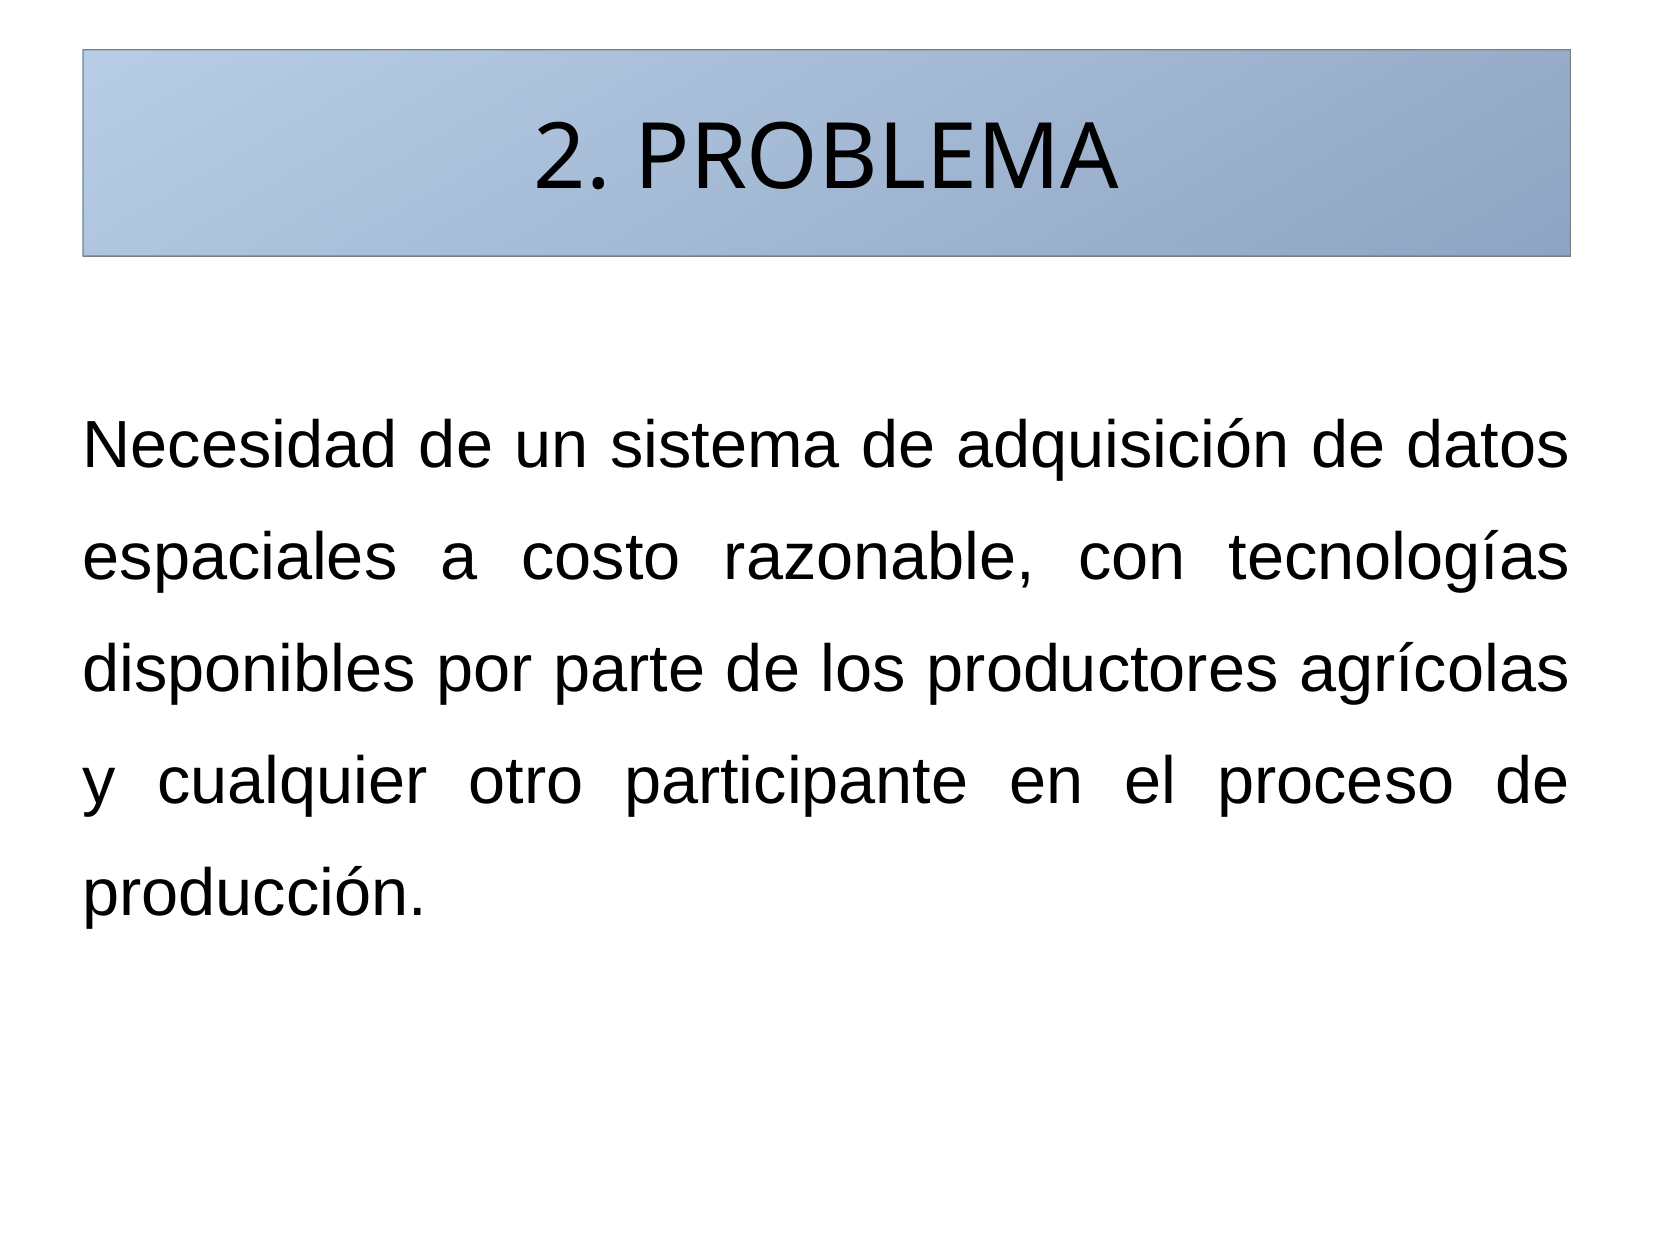

# 2. PROBLEMA
Necesidad de un sistema de adquisición de datos espaciales a costo razonable, con tecnologías disponibles por parte de los productores agrícolas y cualquier otro participante en el proceso de producción.